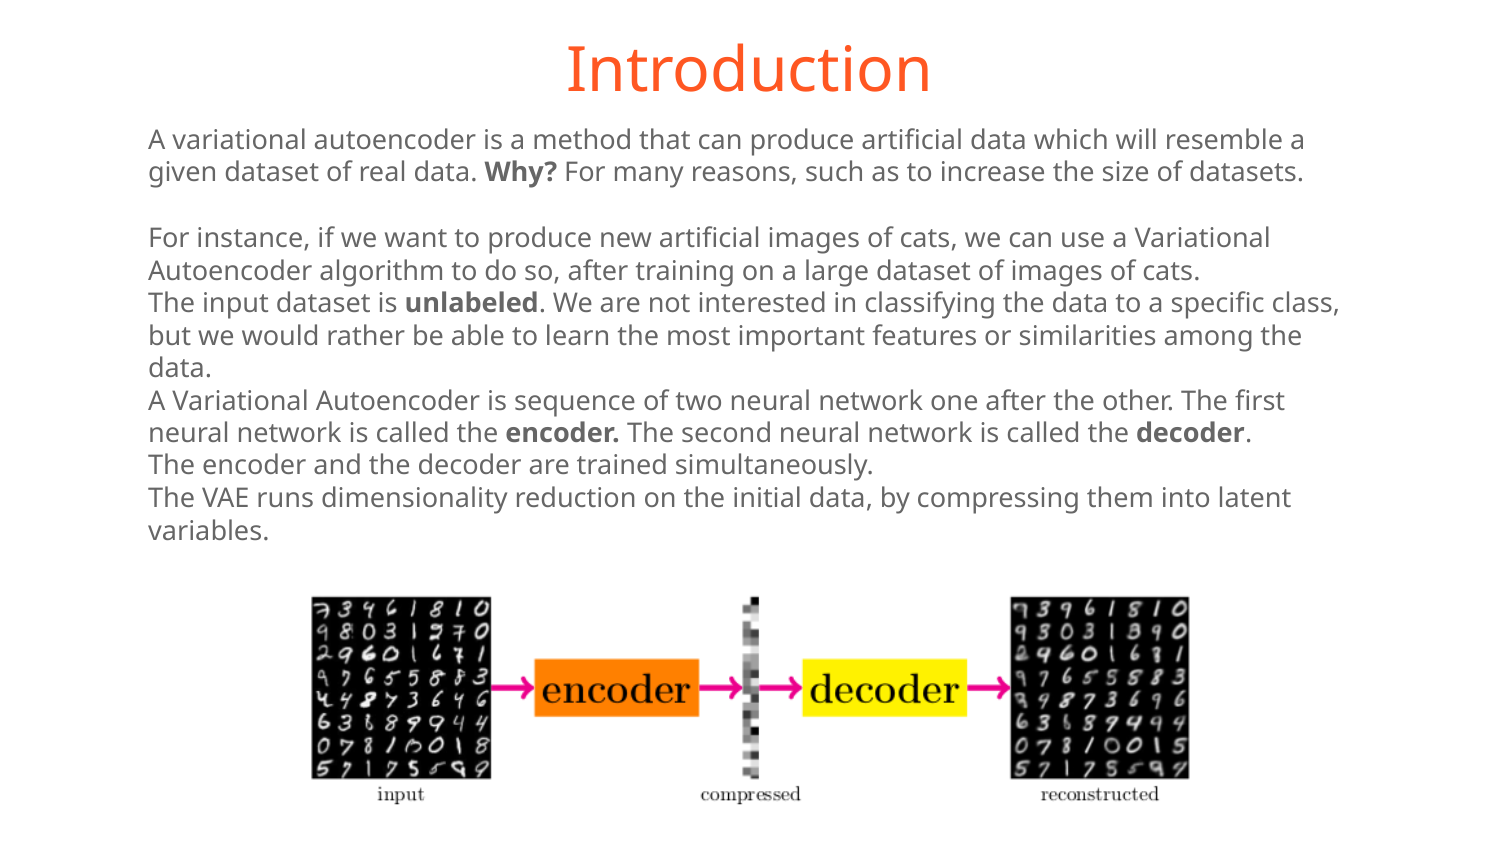

# Introduction
A variational autoencoder is a method that can produce artificial data which will resemble a given dataset of real data. Why? For many reasons, such as to increase the size of datasets.
For instance, if we want to produce new artificial images of cats, we can use a Variational Autoencoder algorithm to do so, after training on a large dataset of images of cats.
The input dataset is unlabeled. We are not interested in classifying the data to a specific class, but we would rather be able to learn the most important features or similarities among the data.
A Variational Autoencoder is sequence of two neural network one after the other. The first neural network is called the encoder. The second neural network is called the decoder.
The encoder and the decoder are trained simultaneously.
The VAE runs dimensionality reduction on the initial data, by compressing them into latent variables.